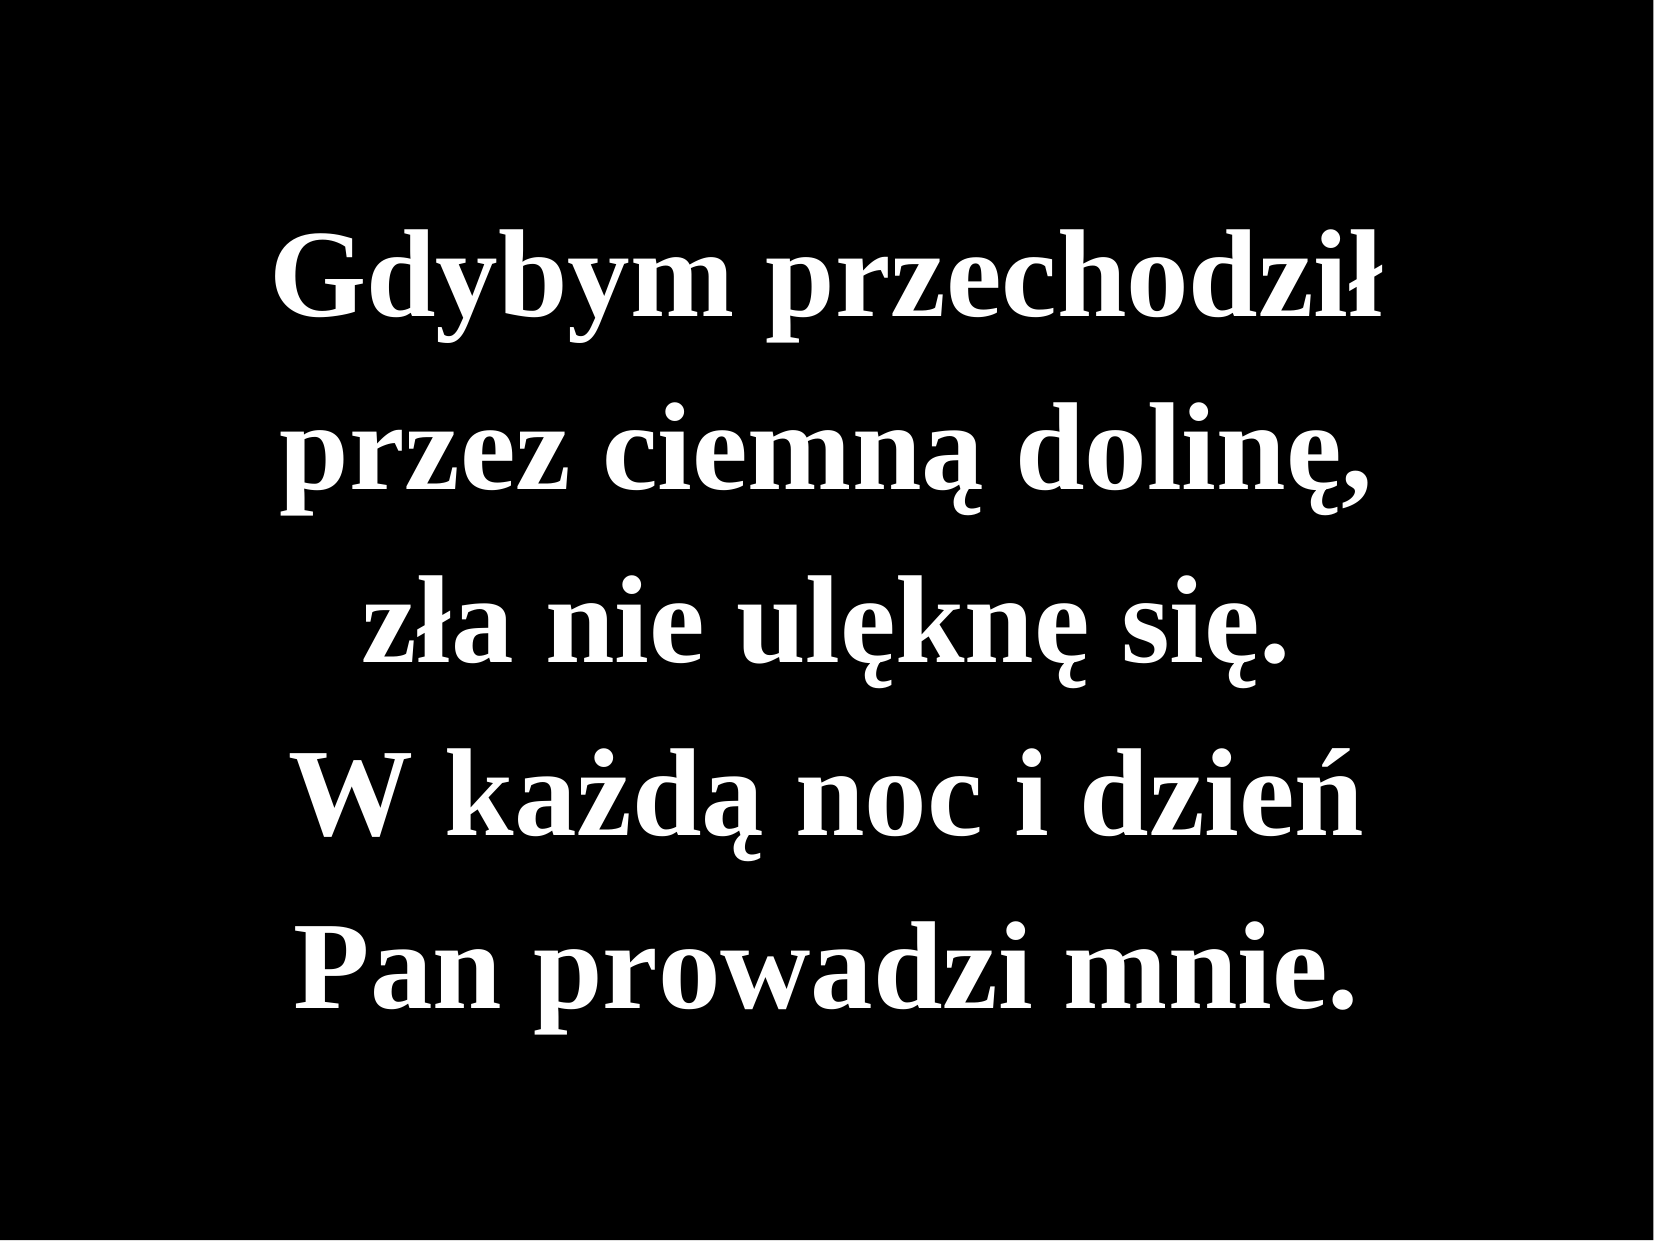

# Gdybym przechodził ppp przez ciemną dolinę, ppp zła nie ulęknę się. ppp W każdą noc i dzień ppp Pan prowadzi mnie.